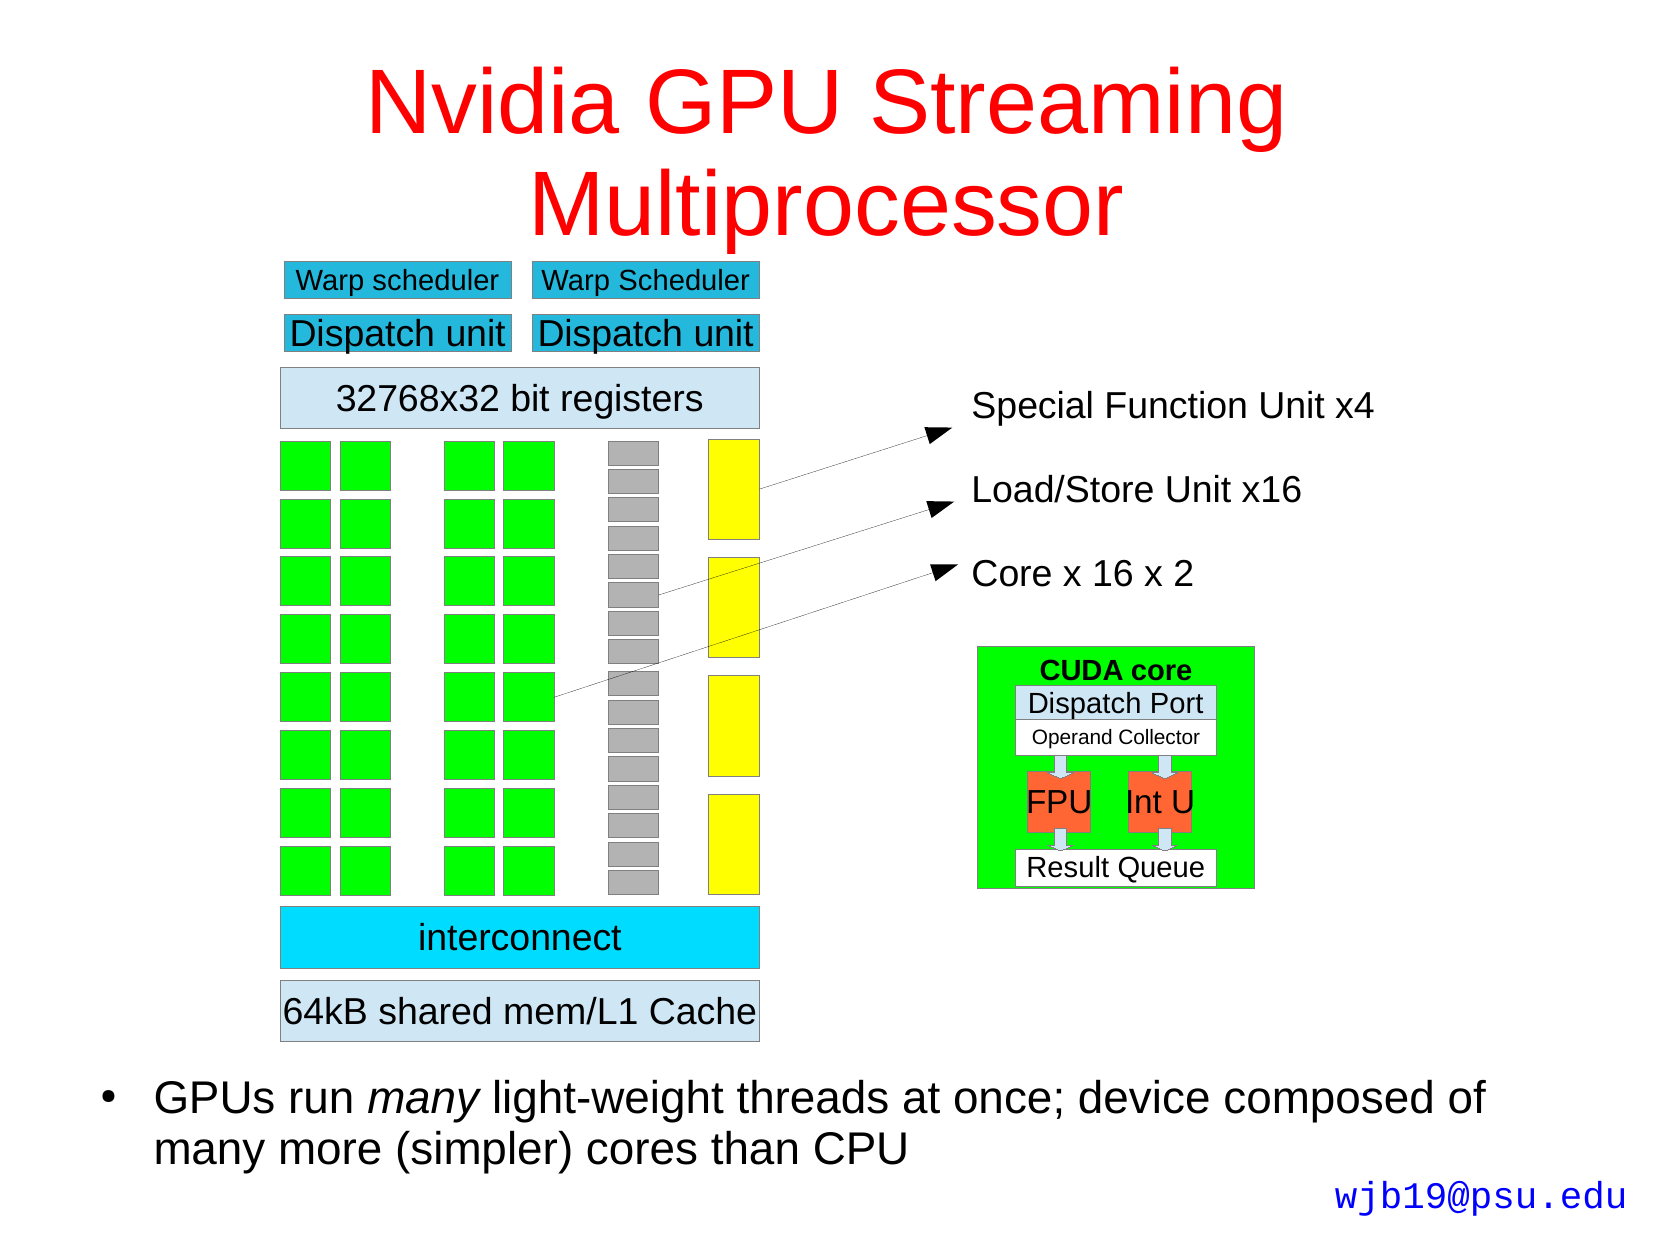

# Nvidia GPU Streaming Multiprocessor
Warp scheduler
Warp Scheduler
Dispatch unit
Dispatch unit
32768x32 bit registers
Special Function Unit x4
Load/Store Unit x16
Core x 16 x 2
GPUs run many light-weight threads at once; device composed of many more (simpler) cores than CPU
CUDA core
Dispatch Port
Operand Collector
FPU
Int U
Result Queue
interconnect
64kB shared mem/L1 Cache
wjb19@psu.edu